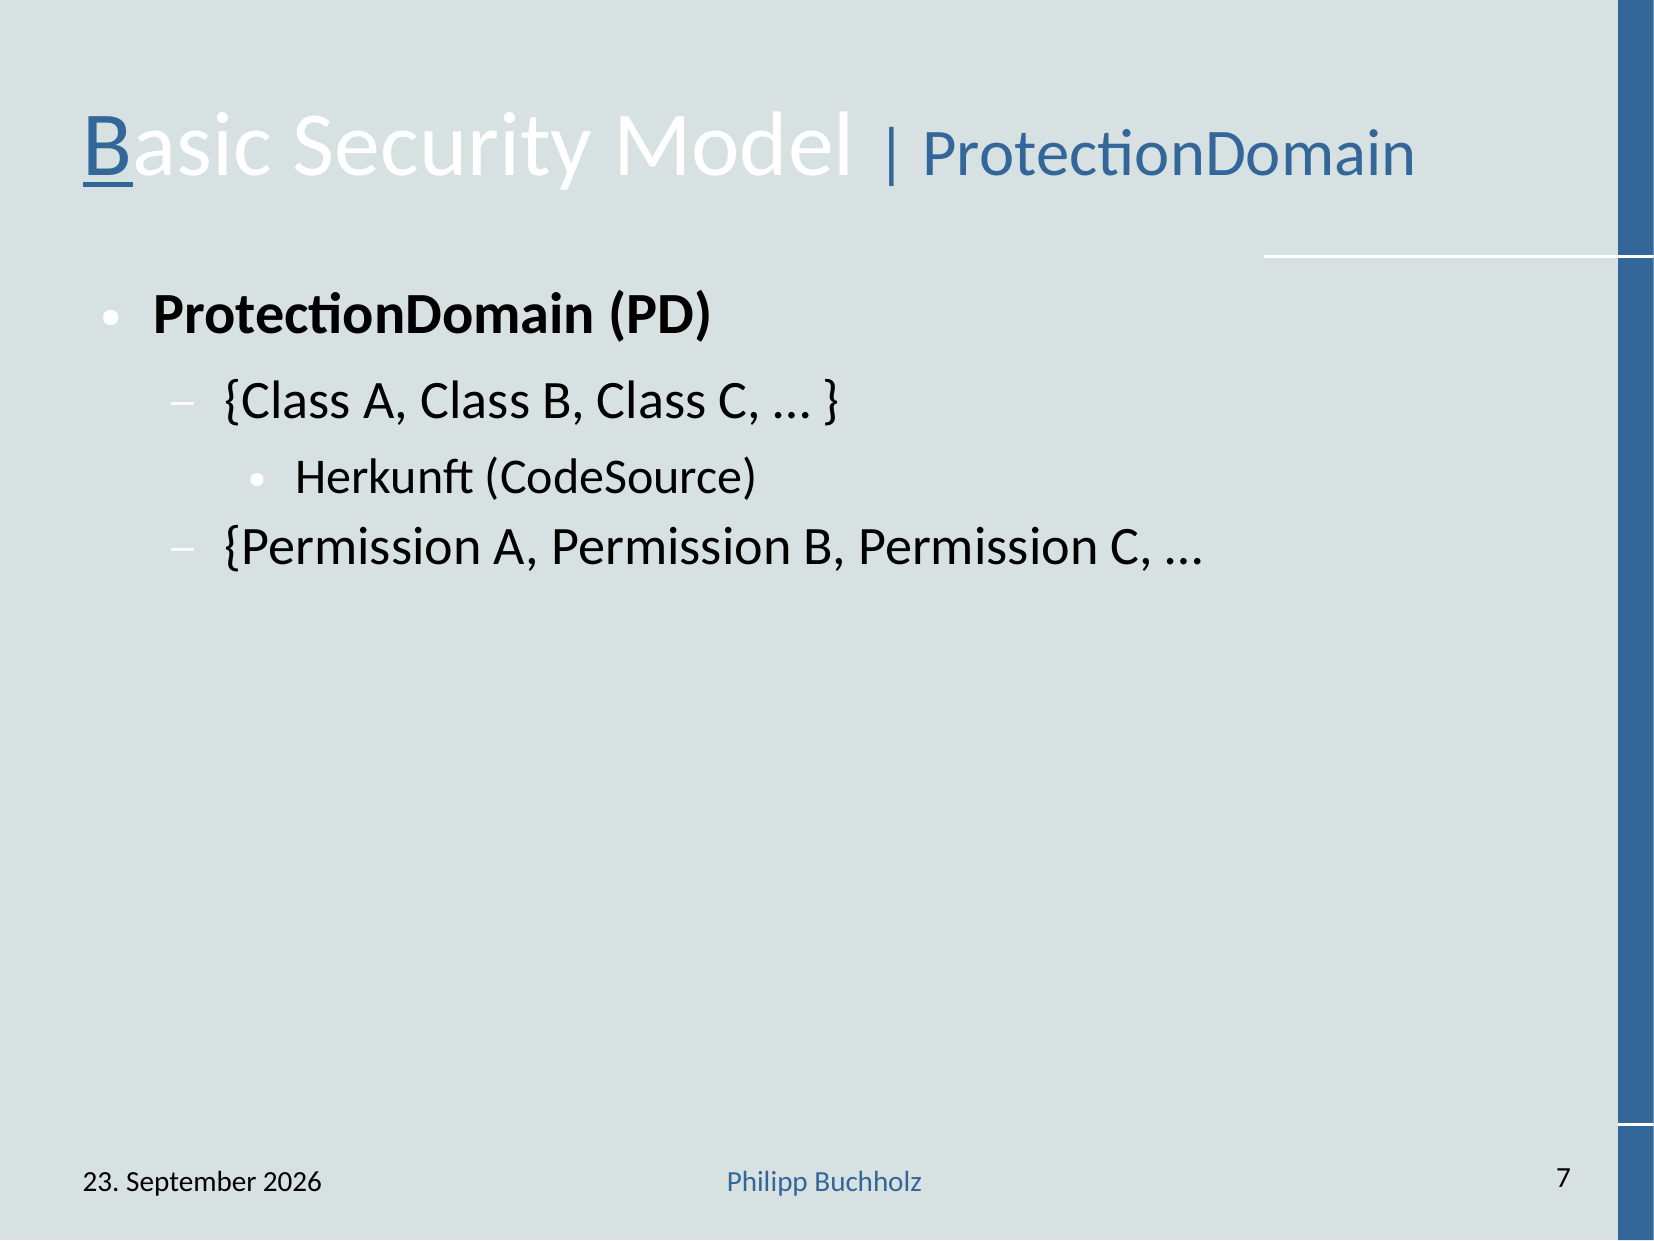

# Basic Security Model | ProtectionDomain
ProtectionDomain (PD)
{Class A, Class B, Class C, … }
Herkunft (CodeSource)
{Permission A, Permission B, Permission C, …
7